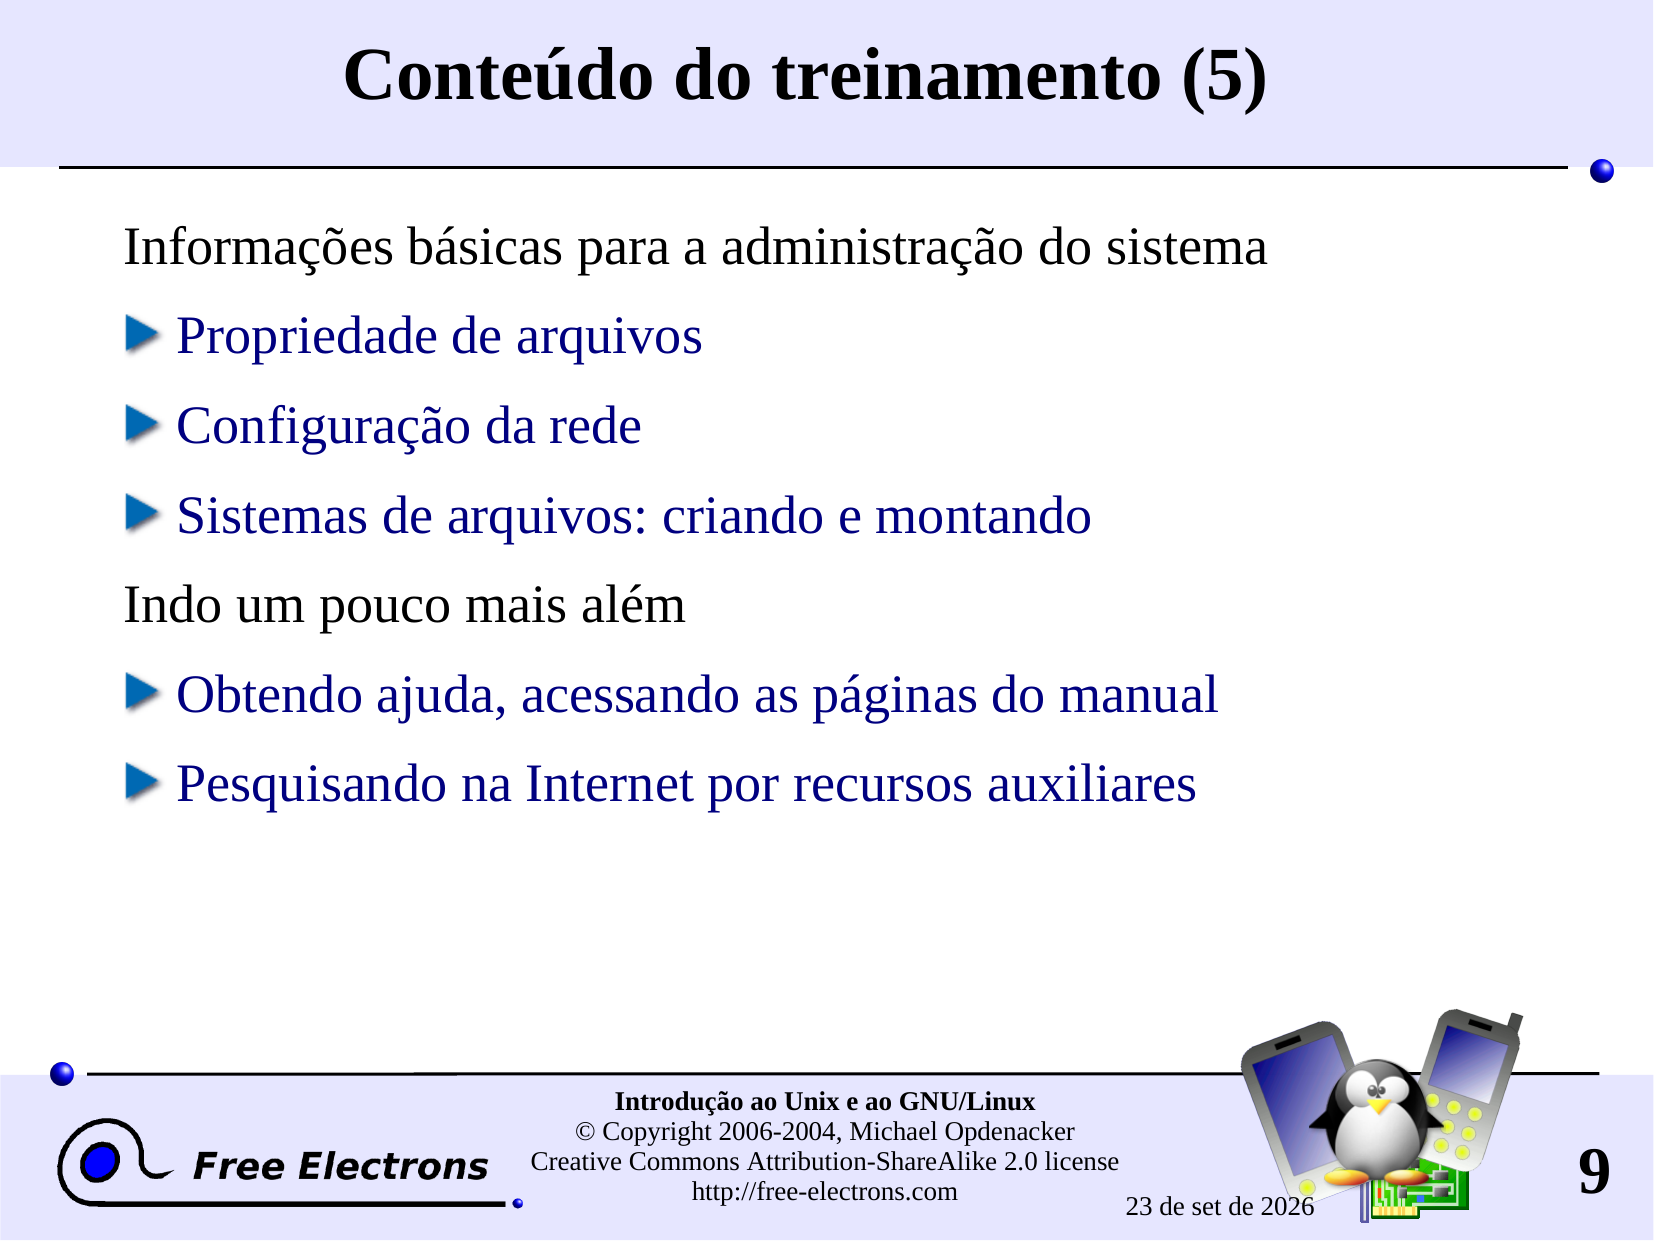

# Conteúdo do treinamento (5)
Informações básicas para a administração do sistema
Propriedade de arquivos
Configuração da rede
Sistemas de arquivos: criando e montando
Indo um pouco mais além
Obtendo ajuda, acessando as páginas do manual
Pesquisando na Internet por recursos auxiliares